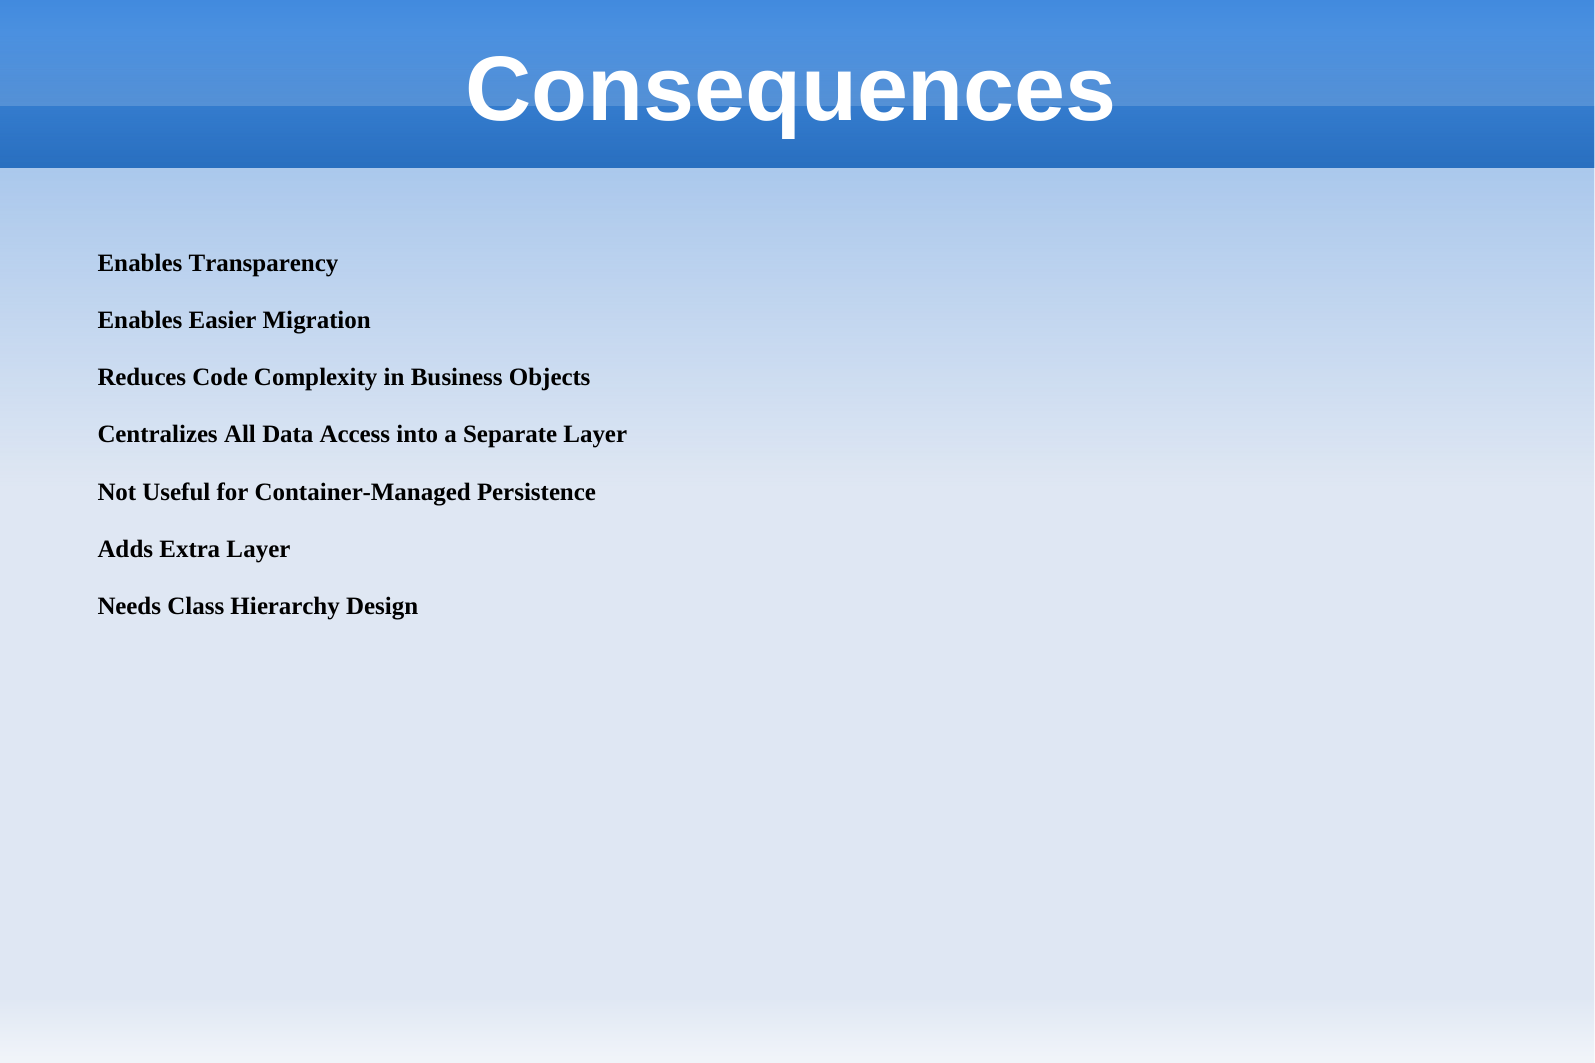

# Consequences
Enables Transparency
Enables Easier Migration
Reduces Code Complexity in Business Objects
Centralizes All Data Access into a Separate Layer
Not Useful for Container-Managed Persistence
Adds Extra Layer
Needs Class Hierarchy Design